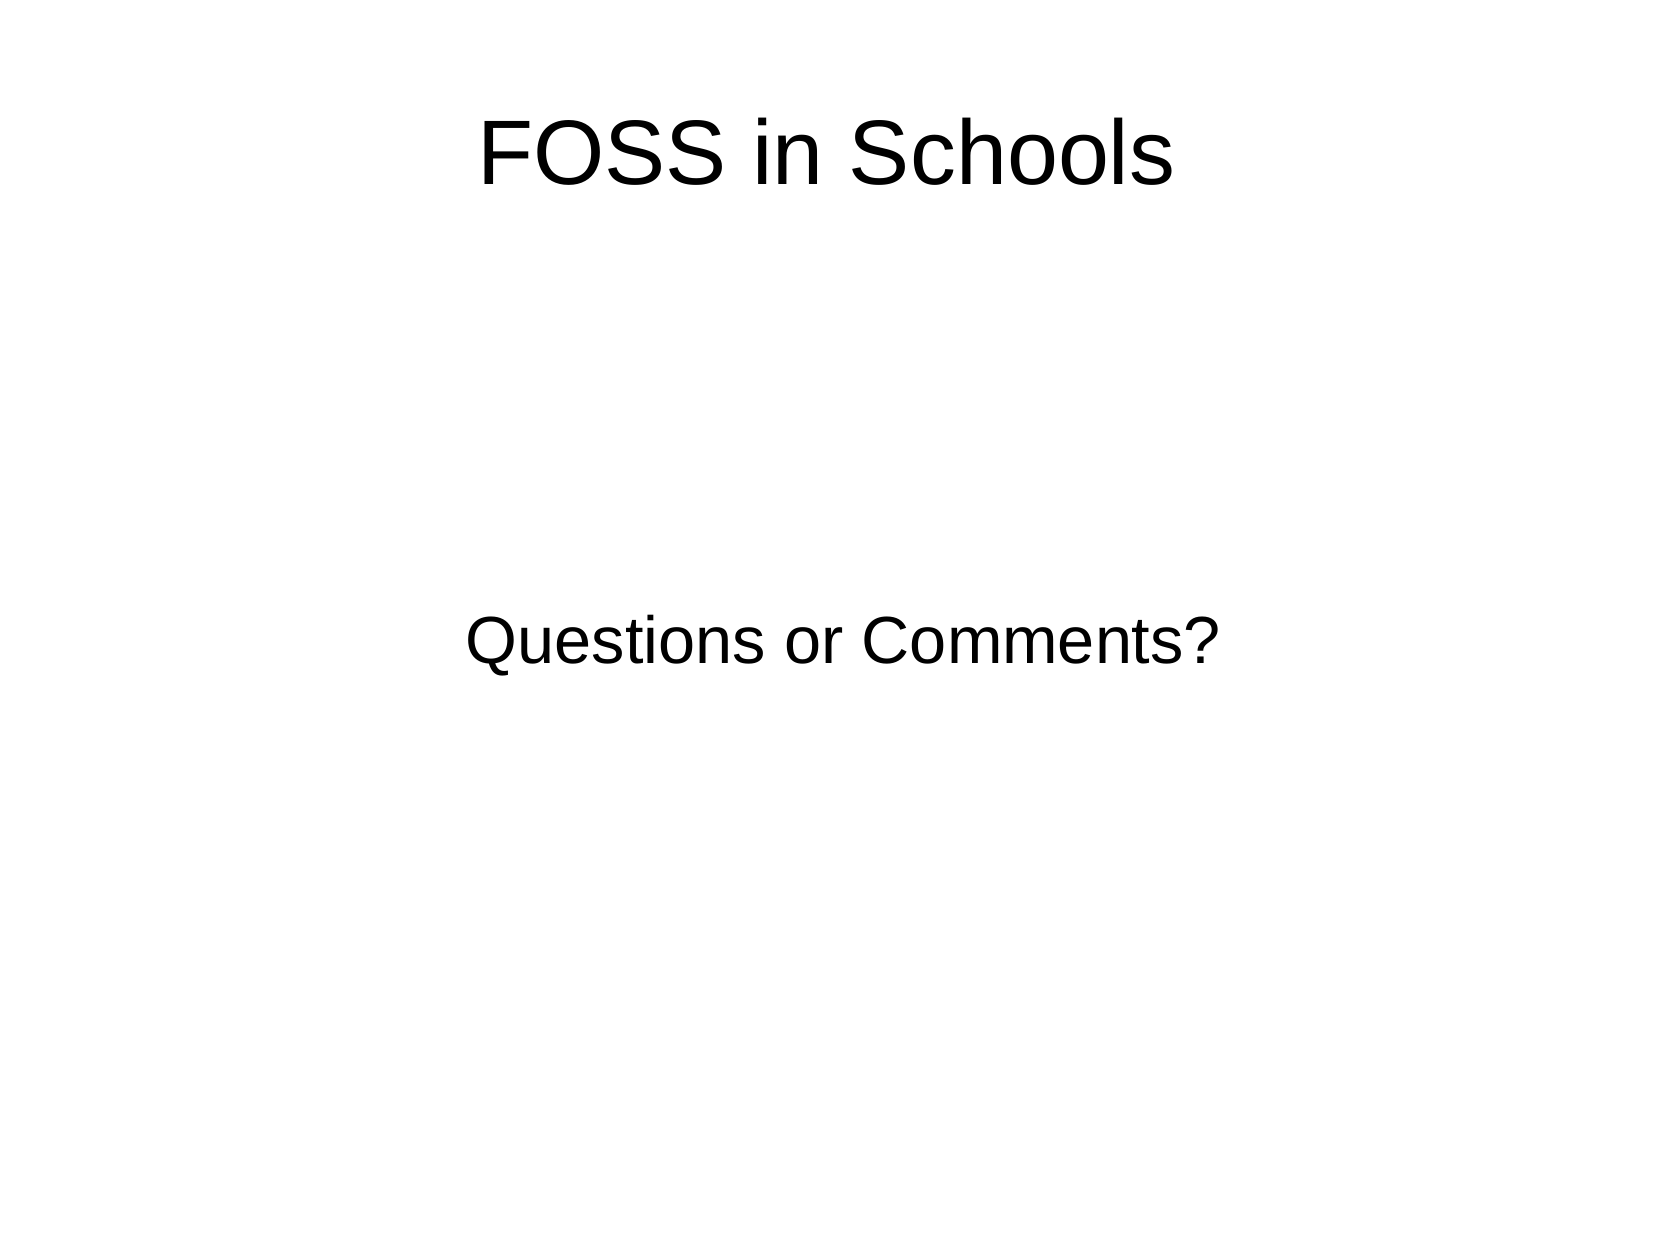

# FOSS in Schools
Questions or Comments?